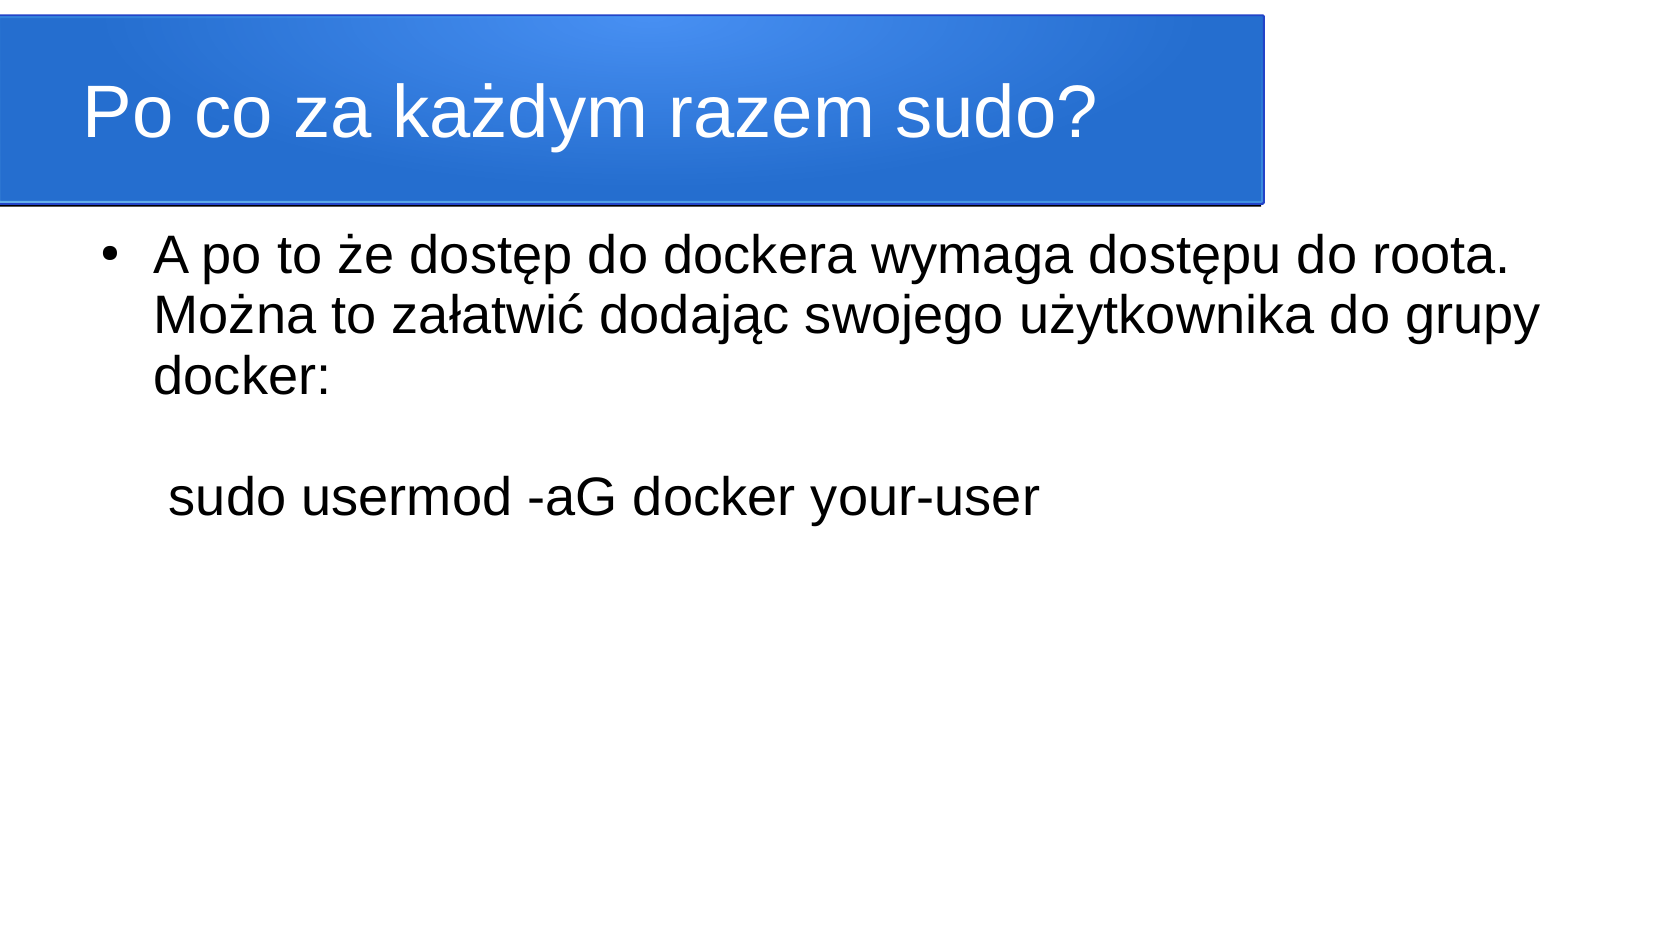

# Po co za każdym razem sudo?
A po to że dostęp do dockera wymaga dostępu do roota.
Można to załatwić dodając swojego użytkownika do grupy docker:
 sudo usermod -aG docker your-user